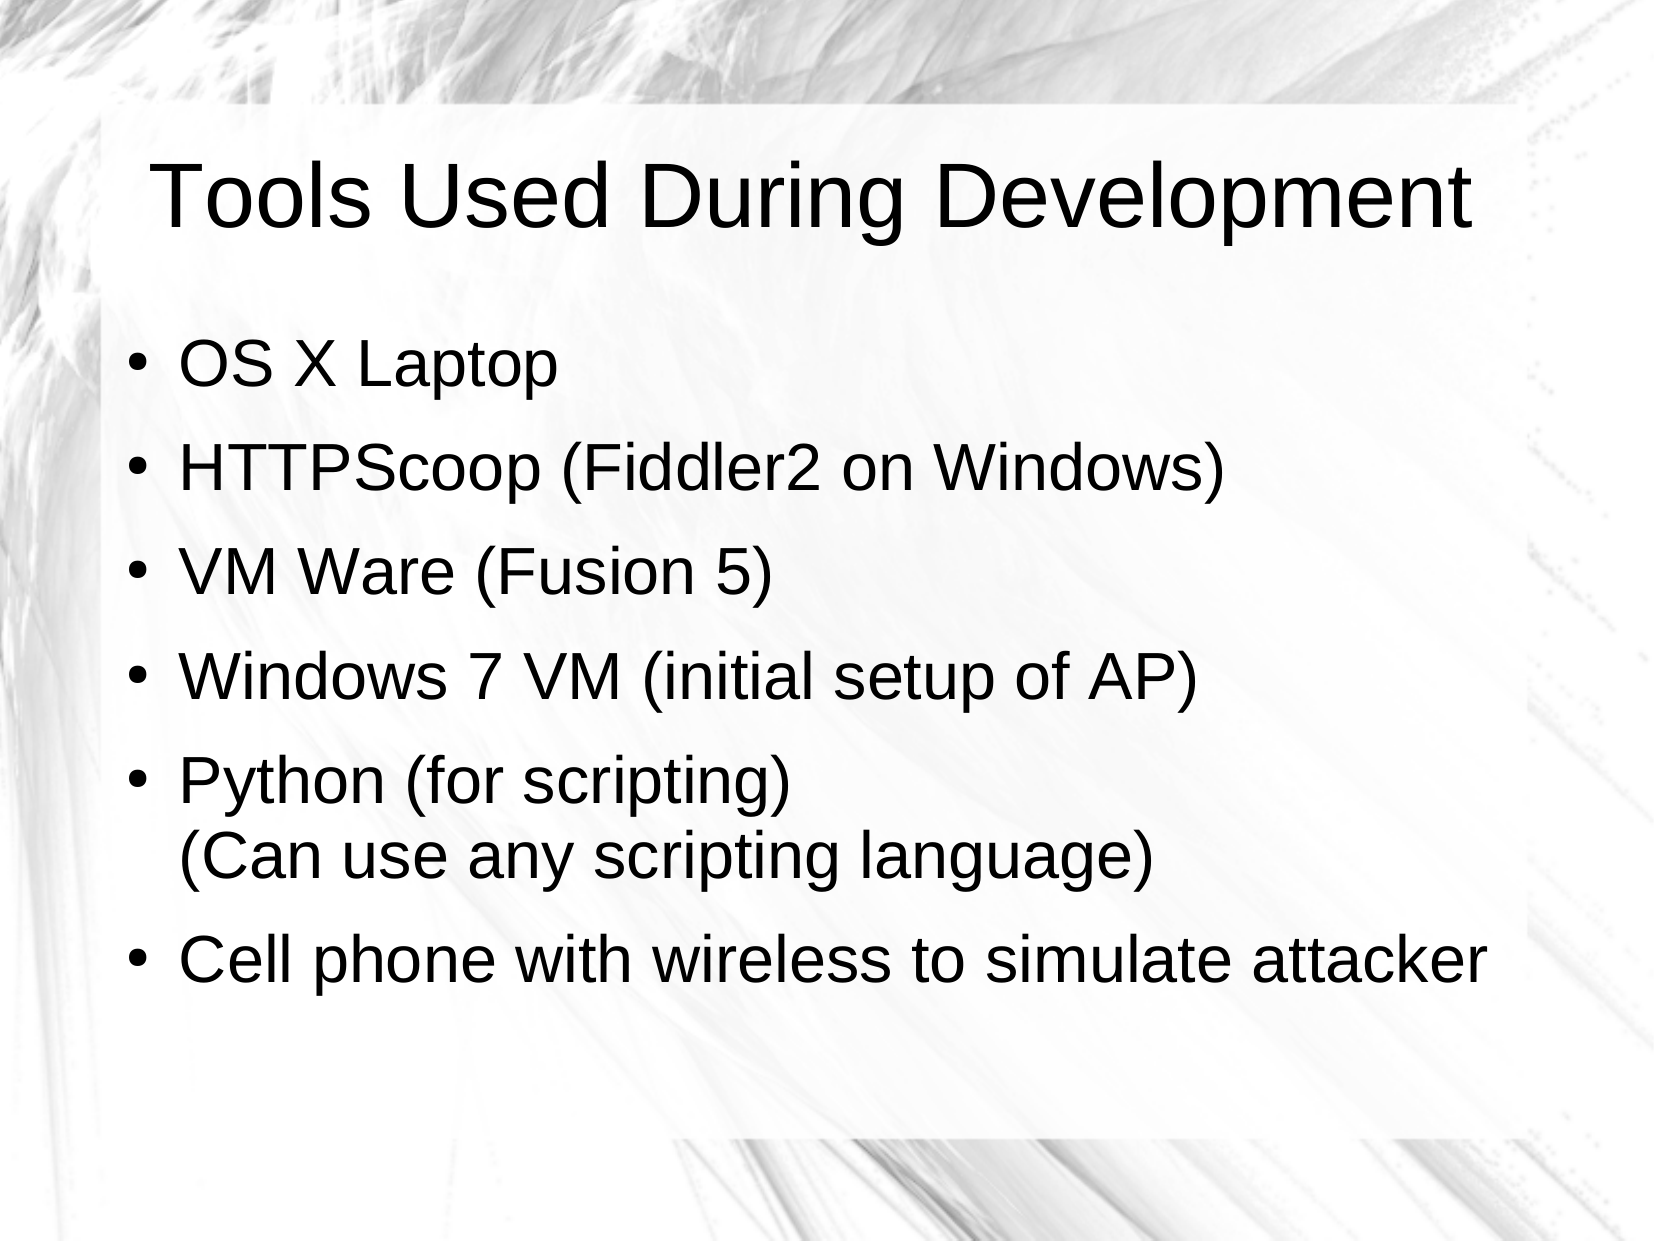

# Tools Used During Development
OS X Laptop
HTTPScoop (Fiddler2 on Windows)
VM Ware (Fusion 5)
Windows 7 VM (initial setup of AP)
Python (for scripting)
(Can use any scripting language)
Cell phone with wireless to simulate attacker